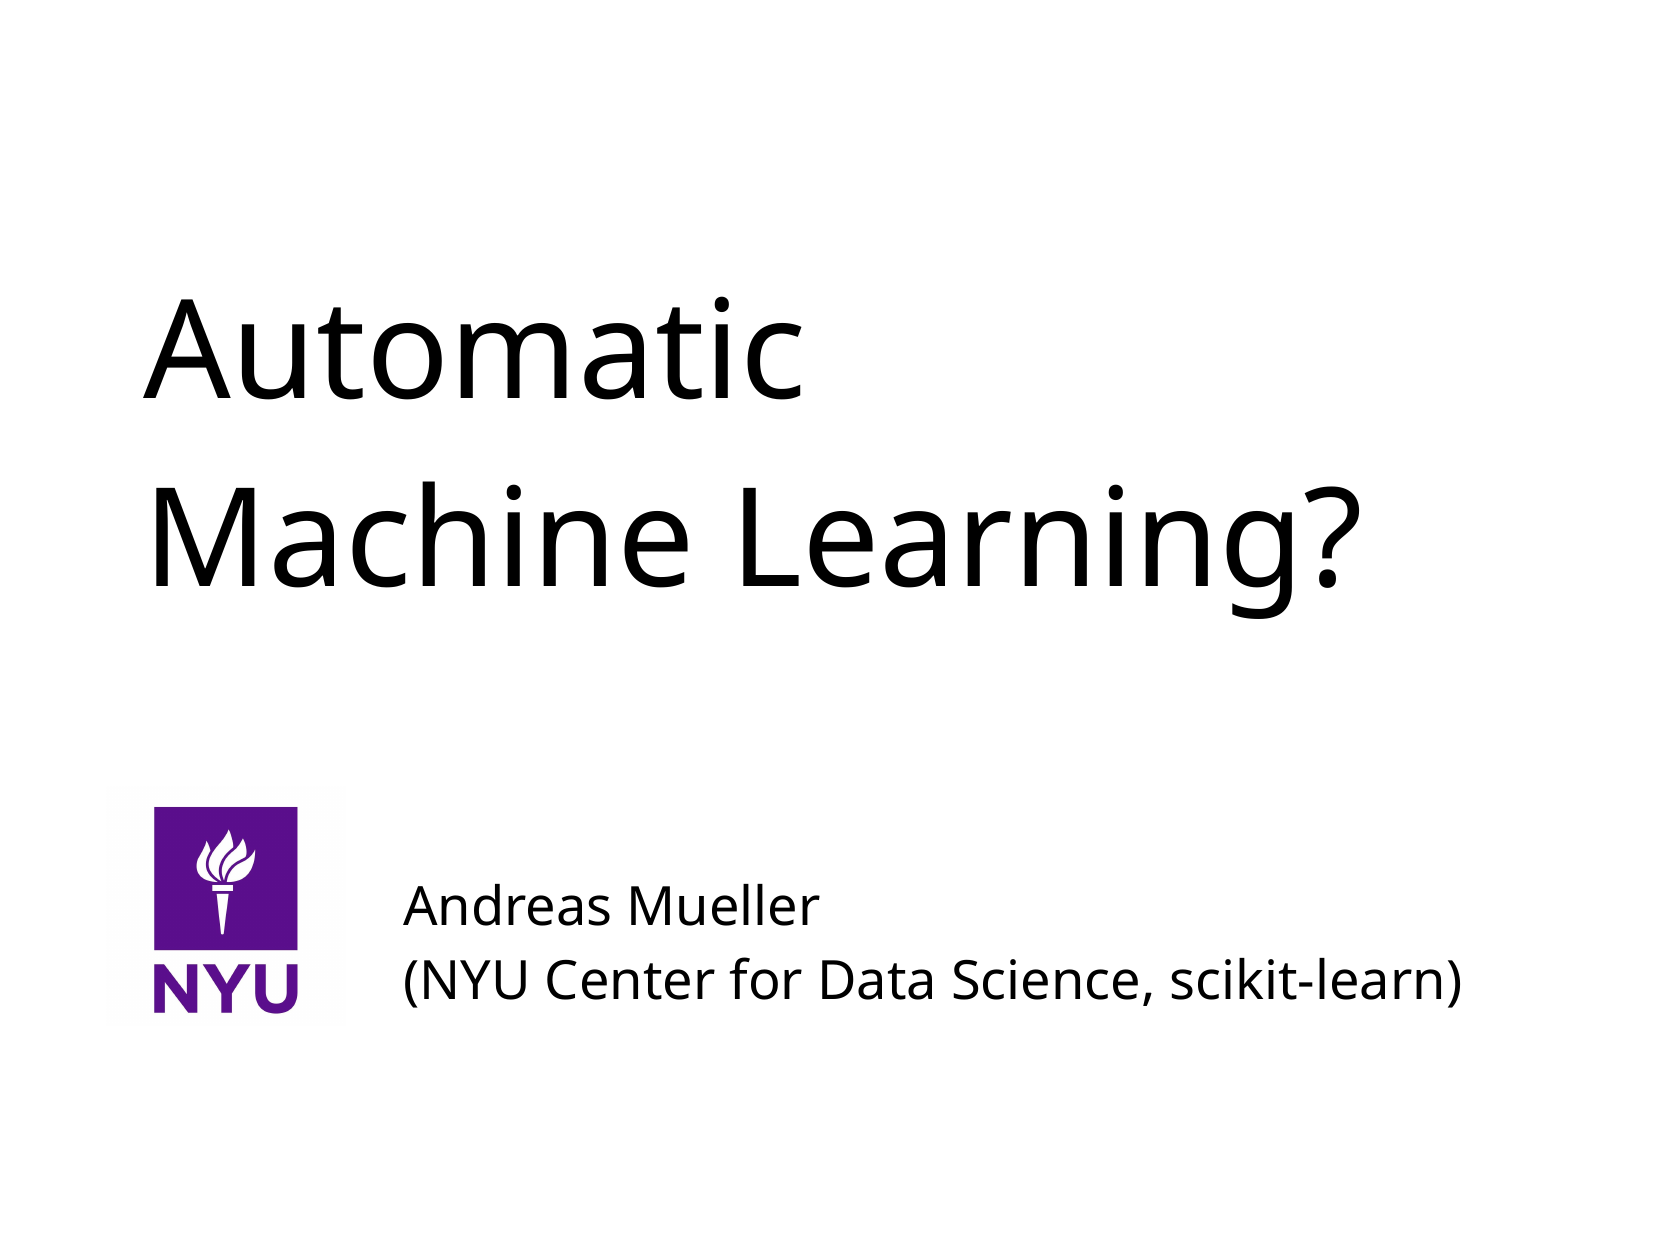

Automatic
Machine Learning?
Andreas Mueller
(NYU Center for Data Science, scikit-learn)